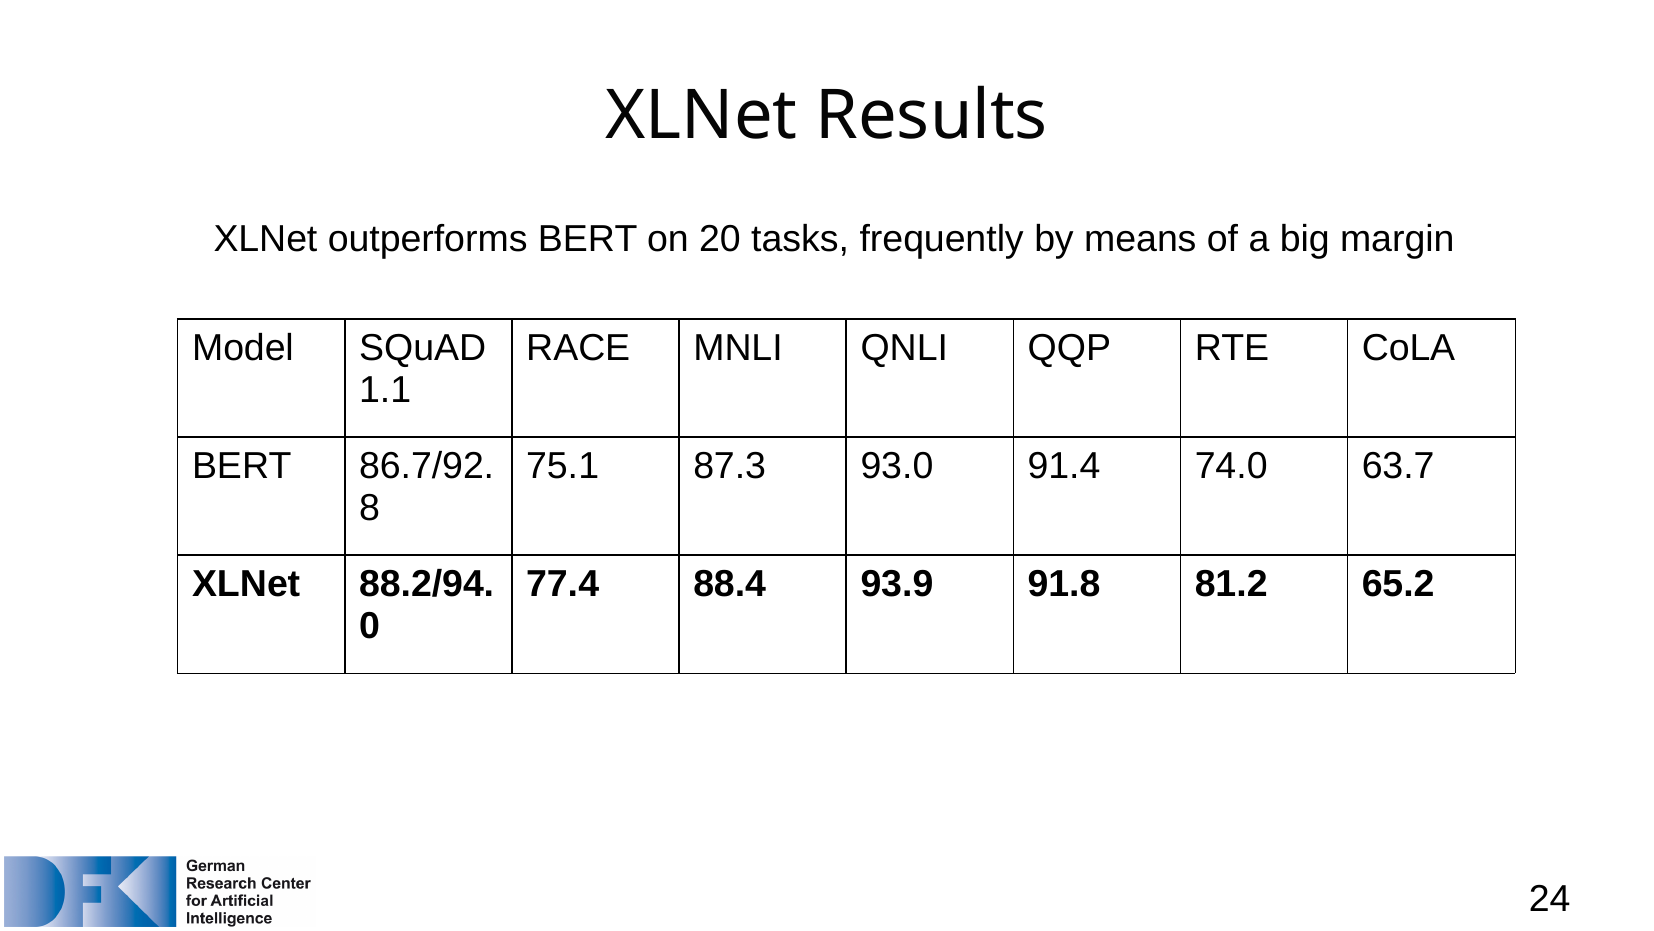

# XLNet Results
XLNet outperforms BERT on 20 tasks, frequently by means of a big margin
| Model | SQuAD1.1 | RACE | MNLI | QNLI | QQP | RTE | CoLA |
| --- | --- | --- | --- | --- | --- | --- | --- |
| BERT | 86.7/92.8 | 75.1 | 87.3 | 93.0 | 91.4 | 74.0 | 63.7 |
| XLNet | 88.2/94.0 | 77.4 | 88.4 | 93.9 | 91.8 | 81.2 | 65.2 |